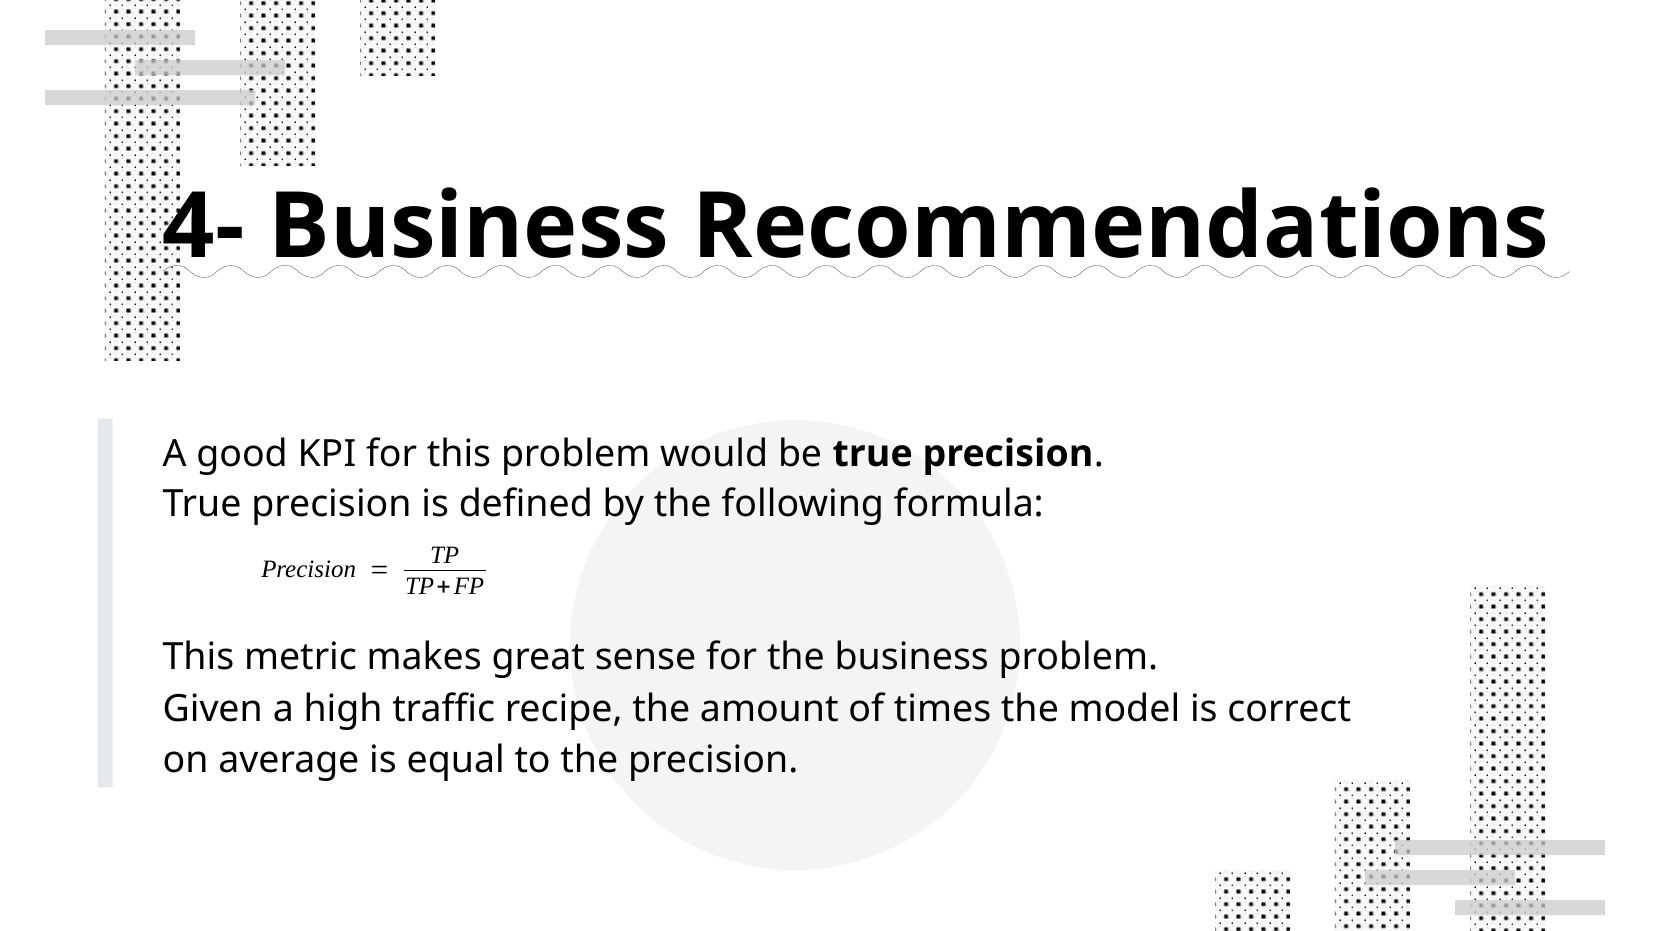

# 4- Business Recommendations
A good KPI for this problem would be true precision.
True precision is defined by the following formula:
This metric makes great sense for the business problem.
Given a high traffic recipe, the amount of times the model is correct
on average is equal to the precision.